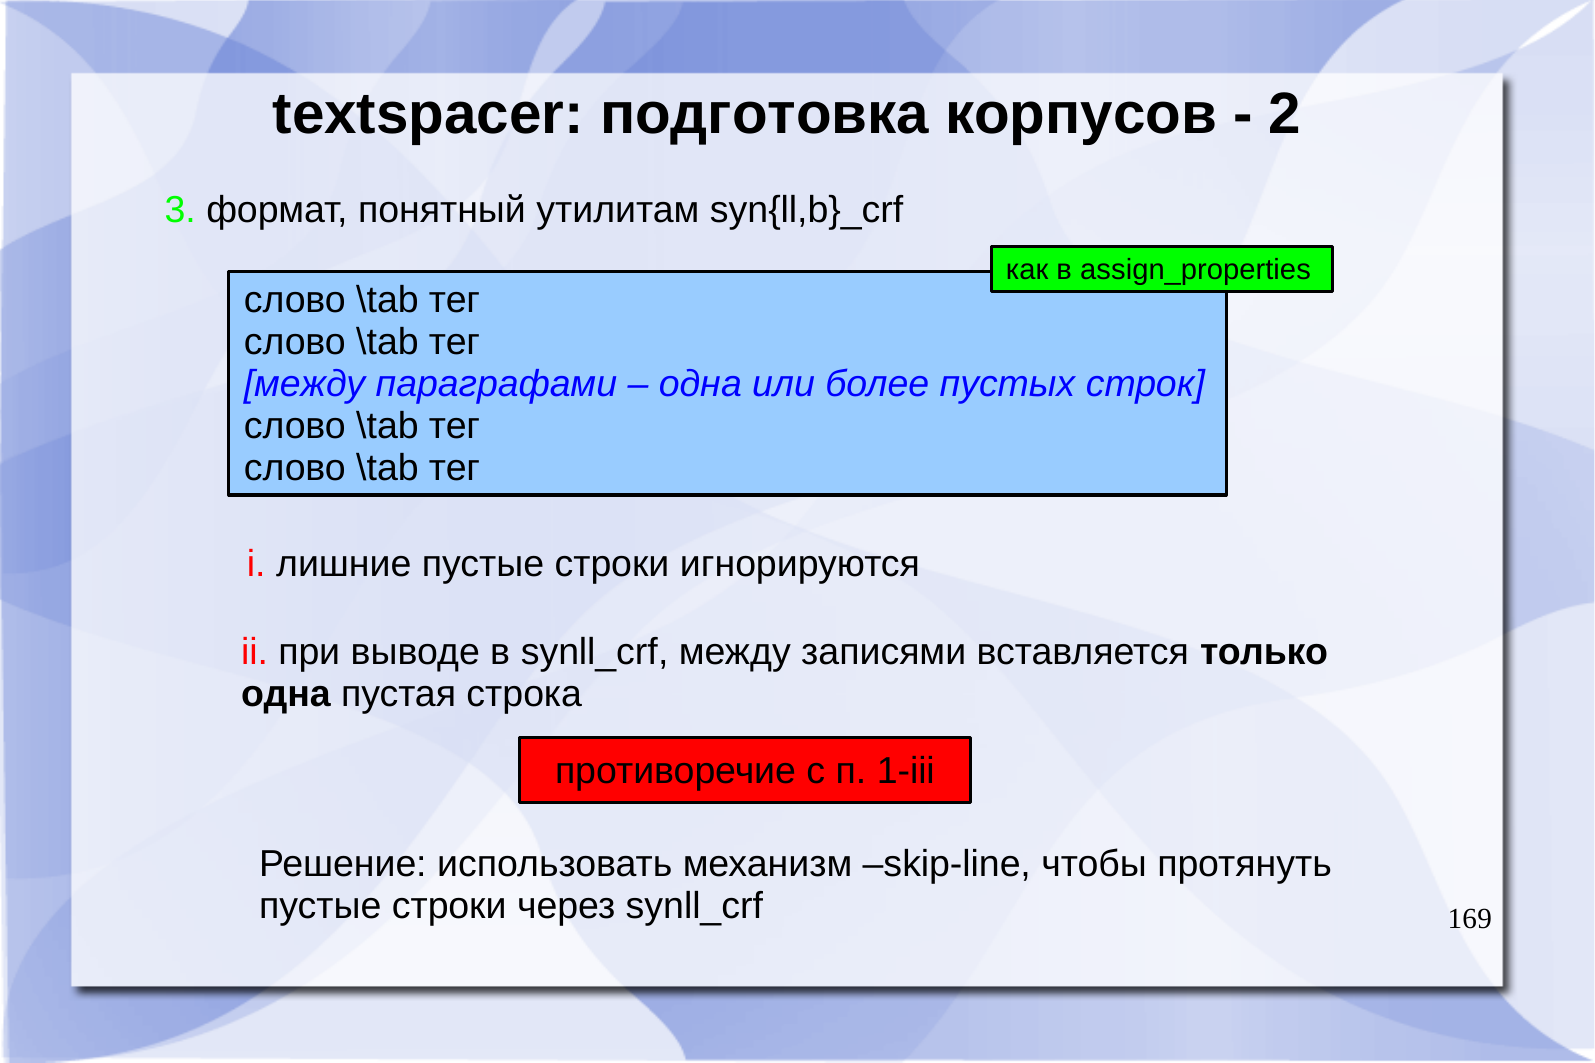

# textspacer: подготовка корпусов - 2
 формат, понятный утилитам syn{ll,b}_crf
как в assign_properties
слово \tab тег
слово \tab тег
[между параграфами – одна или более пустых строк]
слово \tab тег
слово \tab тег
 лишние пустые строки игнорируются
 при выводе в synll_crf, между записями вставляется только одна пустая строка
противоречие с п. 1-iii
Решение: использовать механизм –skip-line, чтобы протянуть пустые строки через synll_crf
169